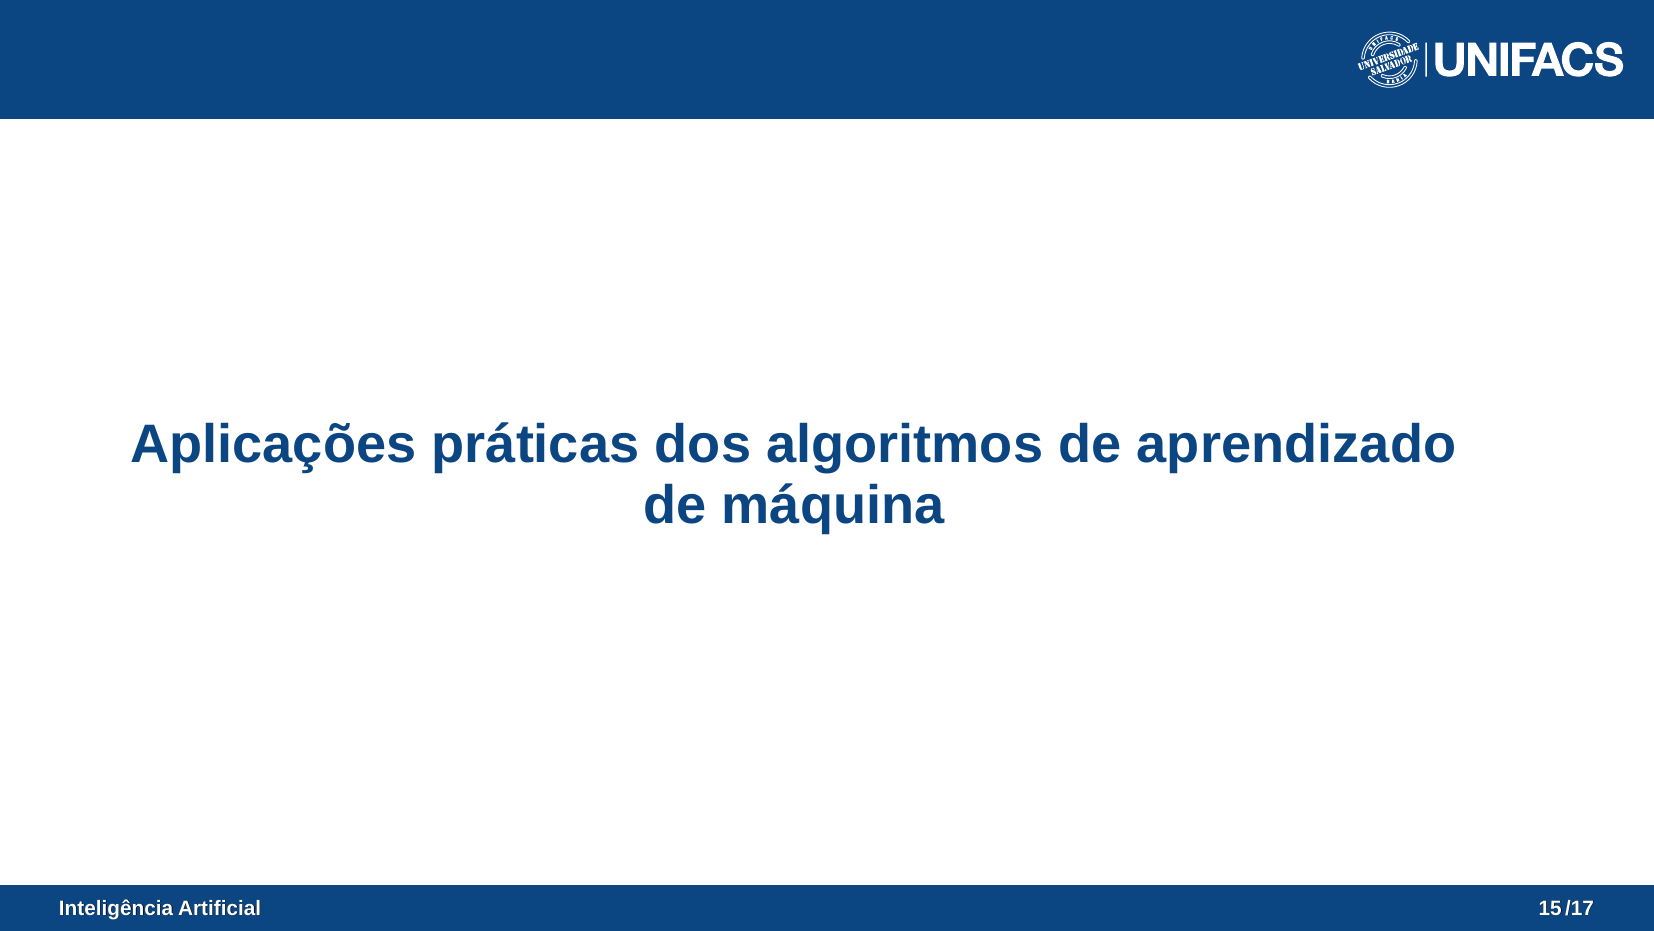

Aplicações práticas dos algoritmos de aprendizado de máquina